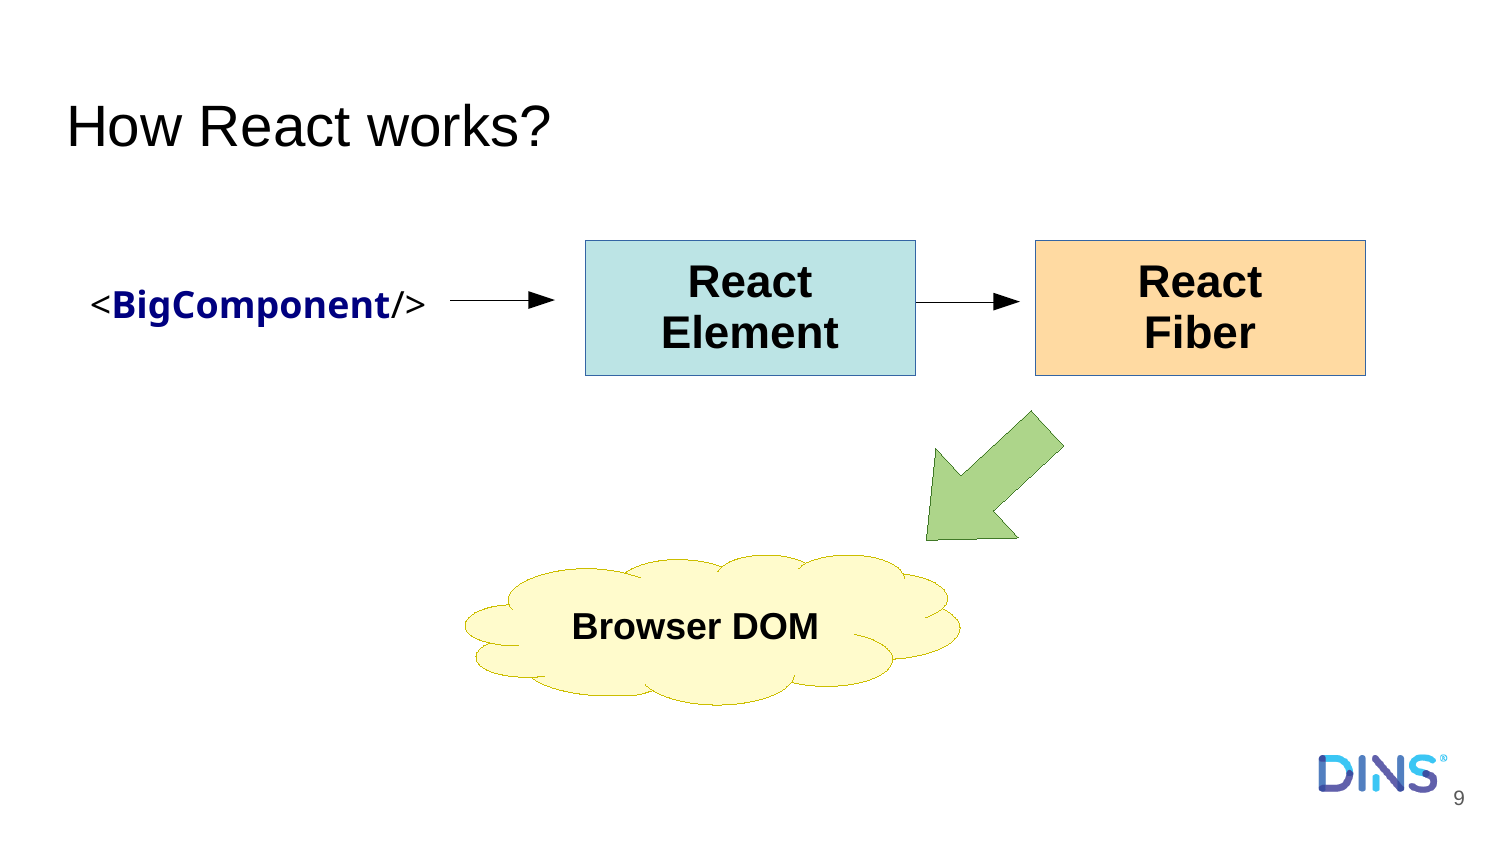

# How React works?
React
Element
React
Fiber
<BigComponent/>
Browser DOM
9